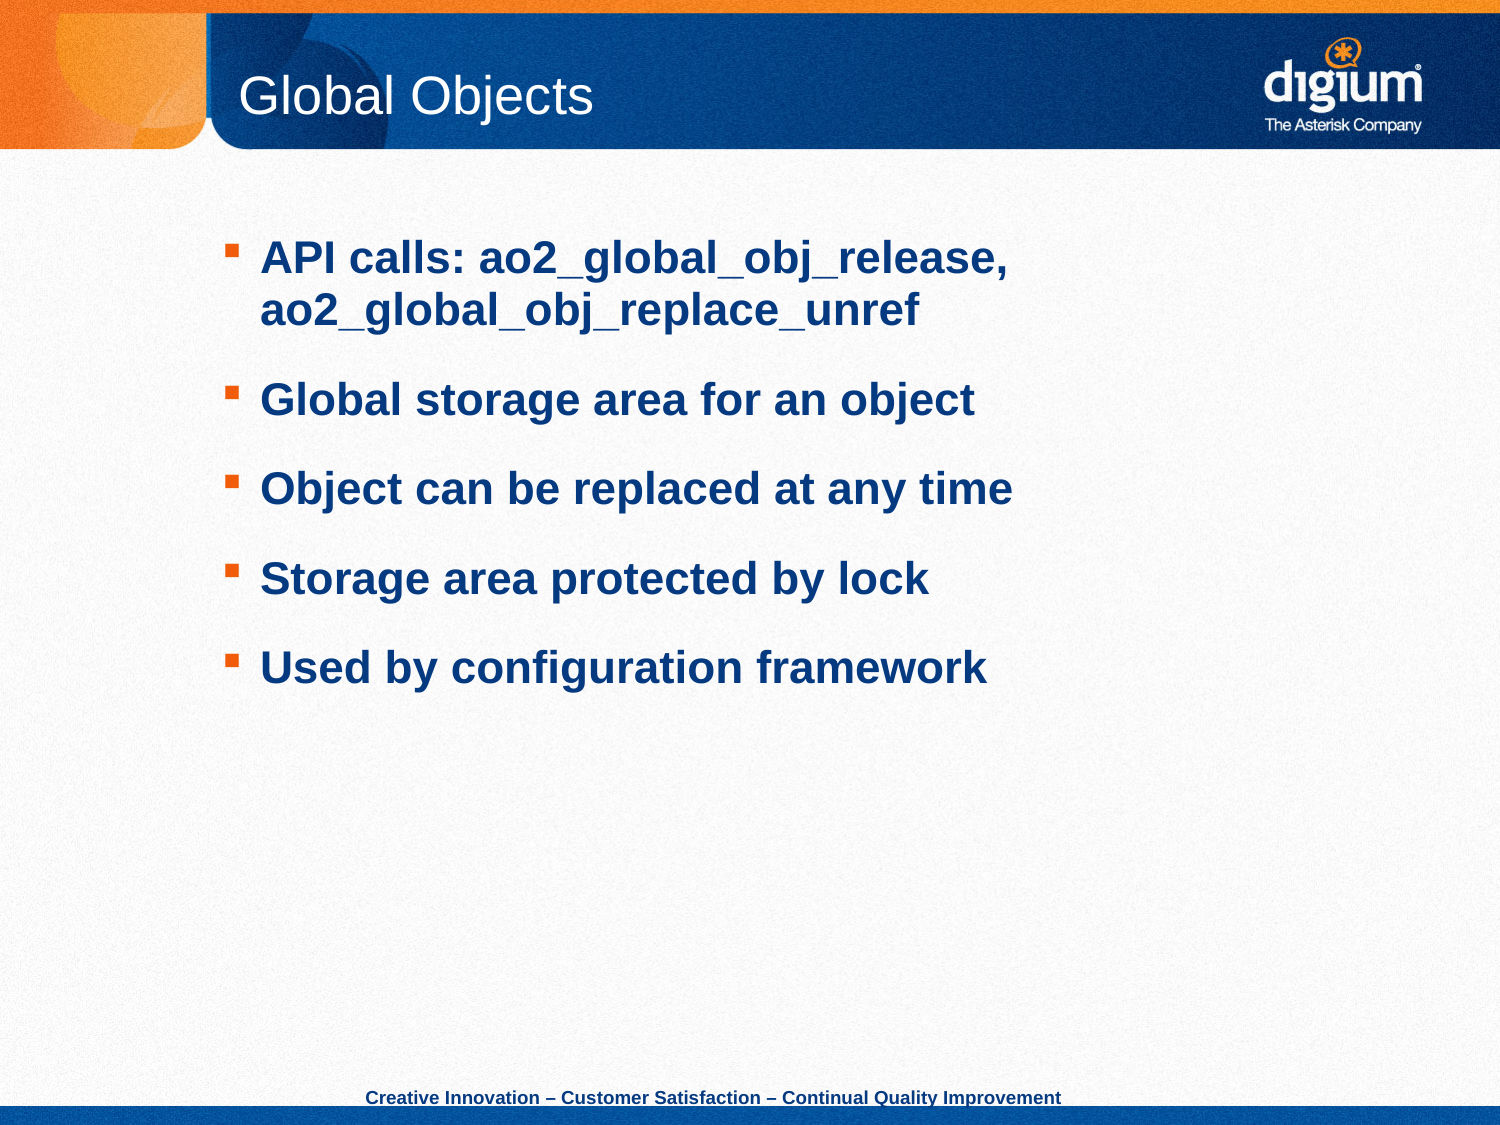

# Global Objects
API calls: ao2_global_obj_release, ao2_global_obj_replace_unref
Global storage area for an object
Object can be replaced at any time
Storage area protected by lock
Used by configuration framework